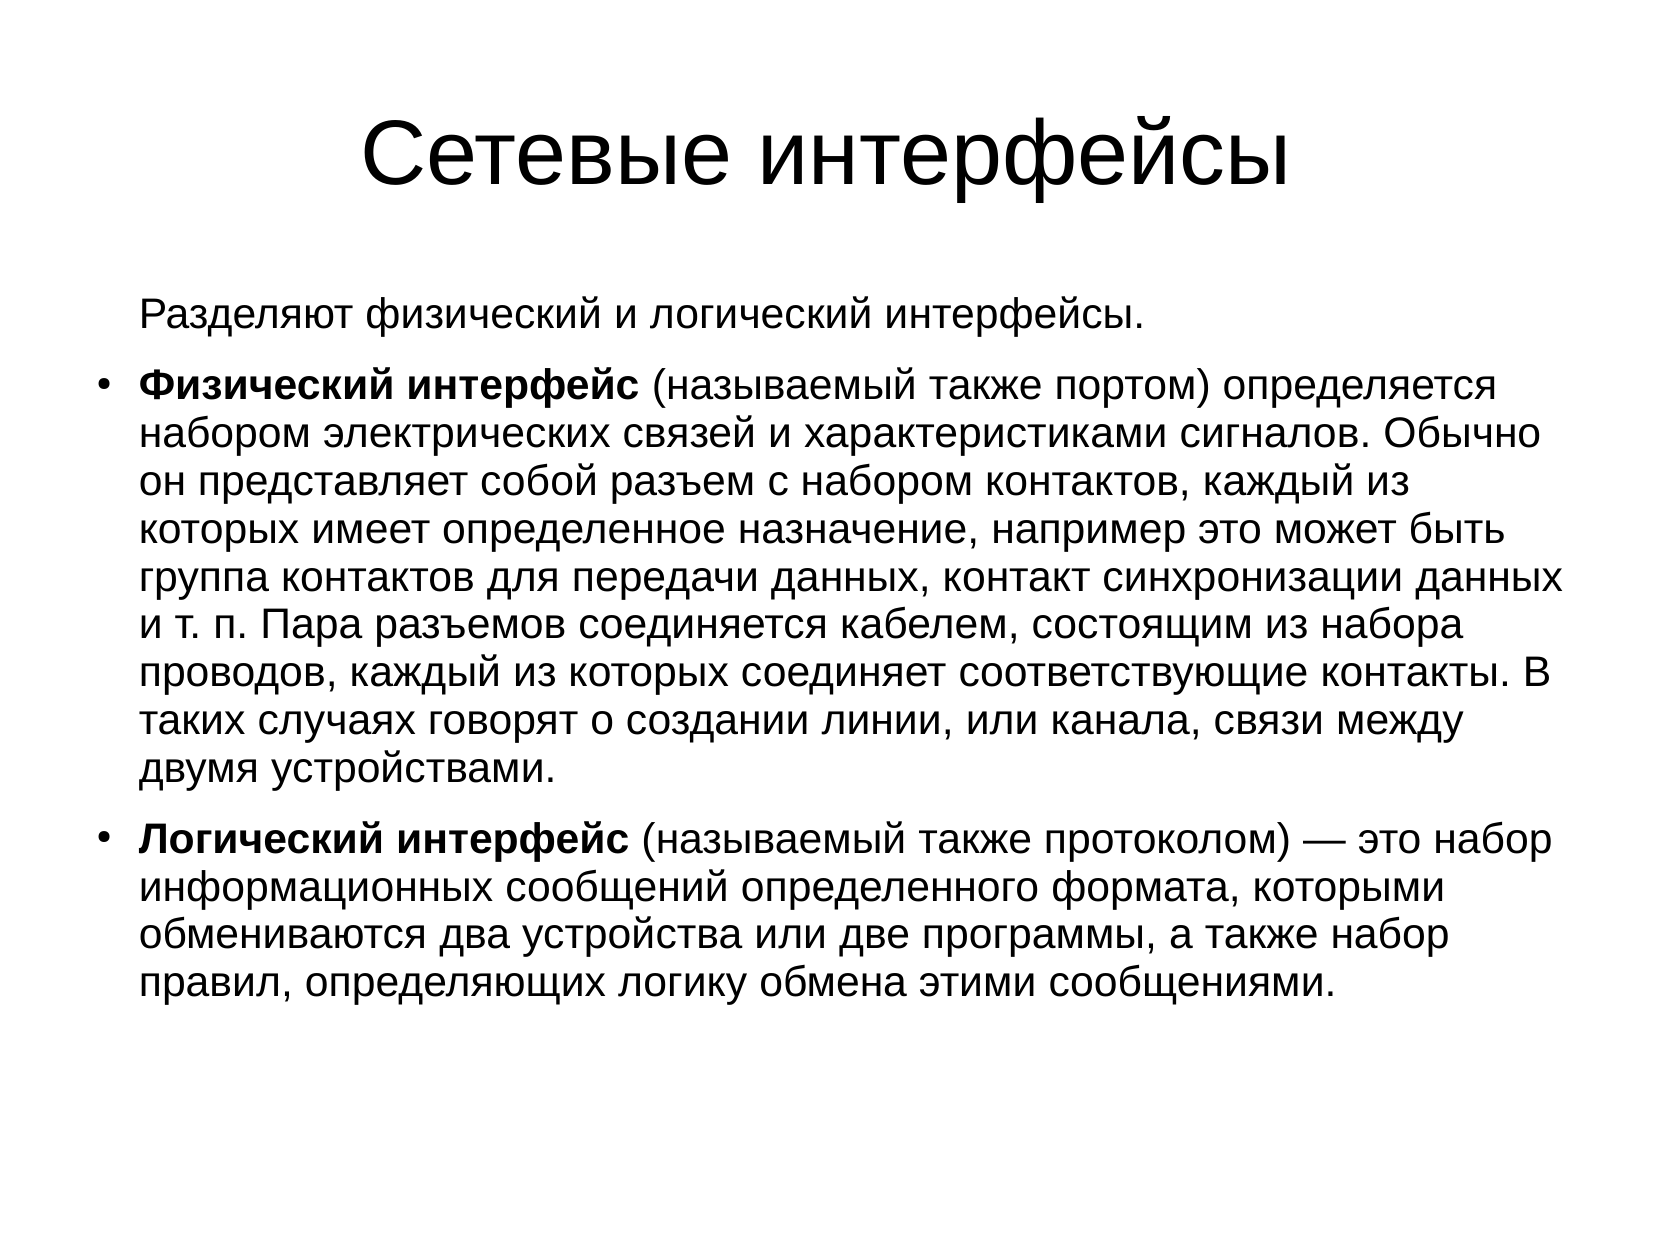

# Сетевые интерфейсы
Разделяют физический и логический интерфейсы.
Физический интерфейс (называемый также портом) определяется набором электри­ческих связей и характеристиками сигналов. Обычно он представляет собой разъем с набором контактов, каждый из которых имеет определенное назначение, например это может быть группа контактов для передачи данных, контакт синхронизации данных и т. п. Пара разъемов соединяется кабелем, состоящим из набора проводов, каждый из которых соединяет соответствующие контакты. В таких случаях говорят о создании линии, или канала, связи между двумя устройствами.
Логический интерфейс (называемый также протоколом) — это набор информационных сообщений определенного формата, которыми обмениваются два устройства или две программы, а также набор правил, определяющих логику обмена этими сообщениями.